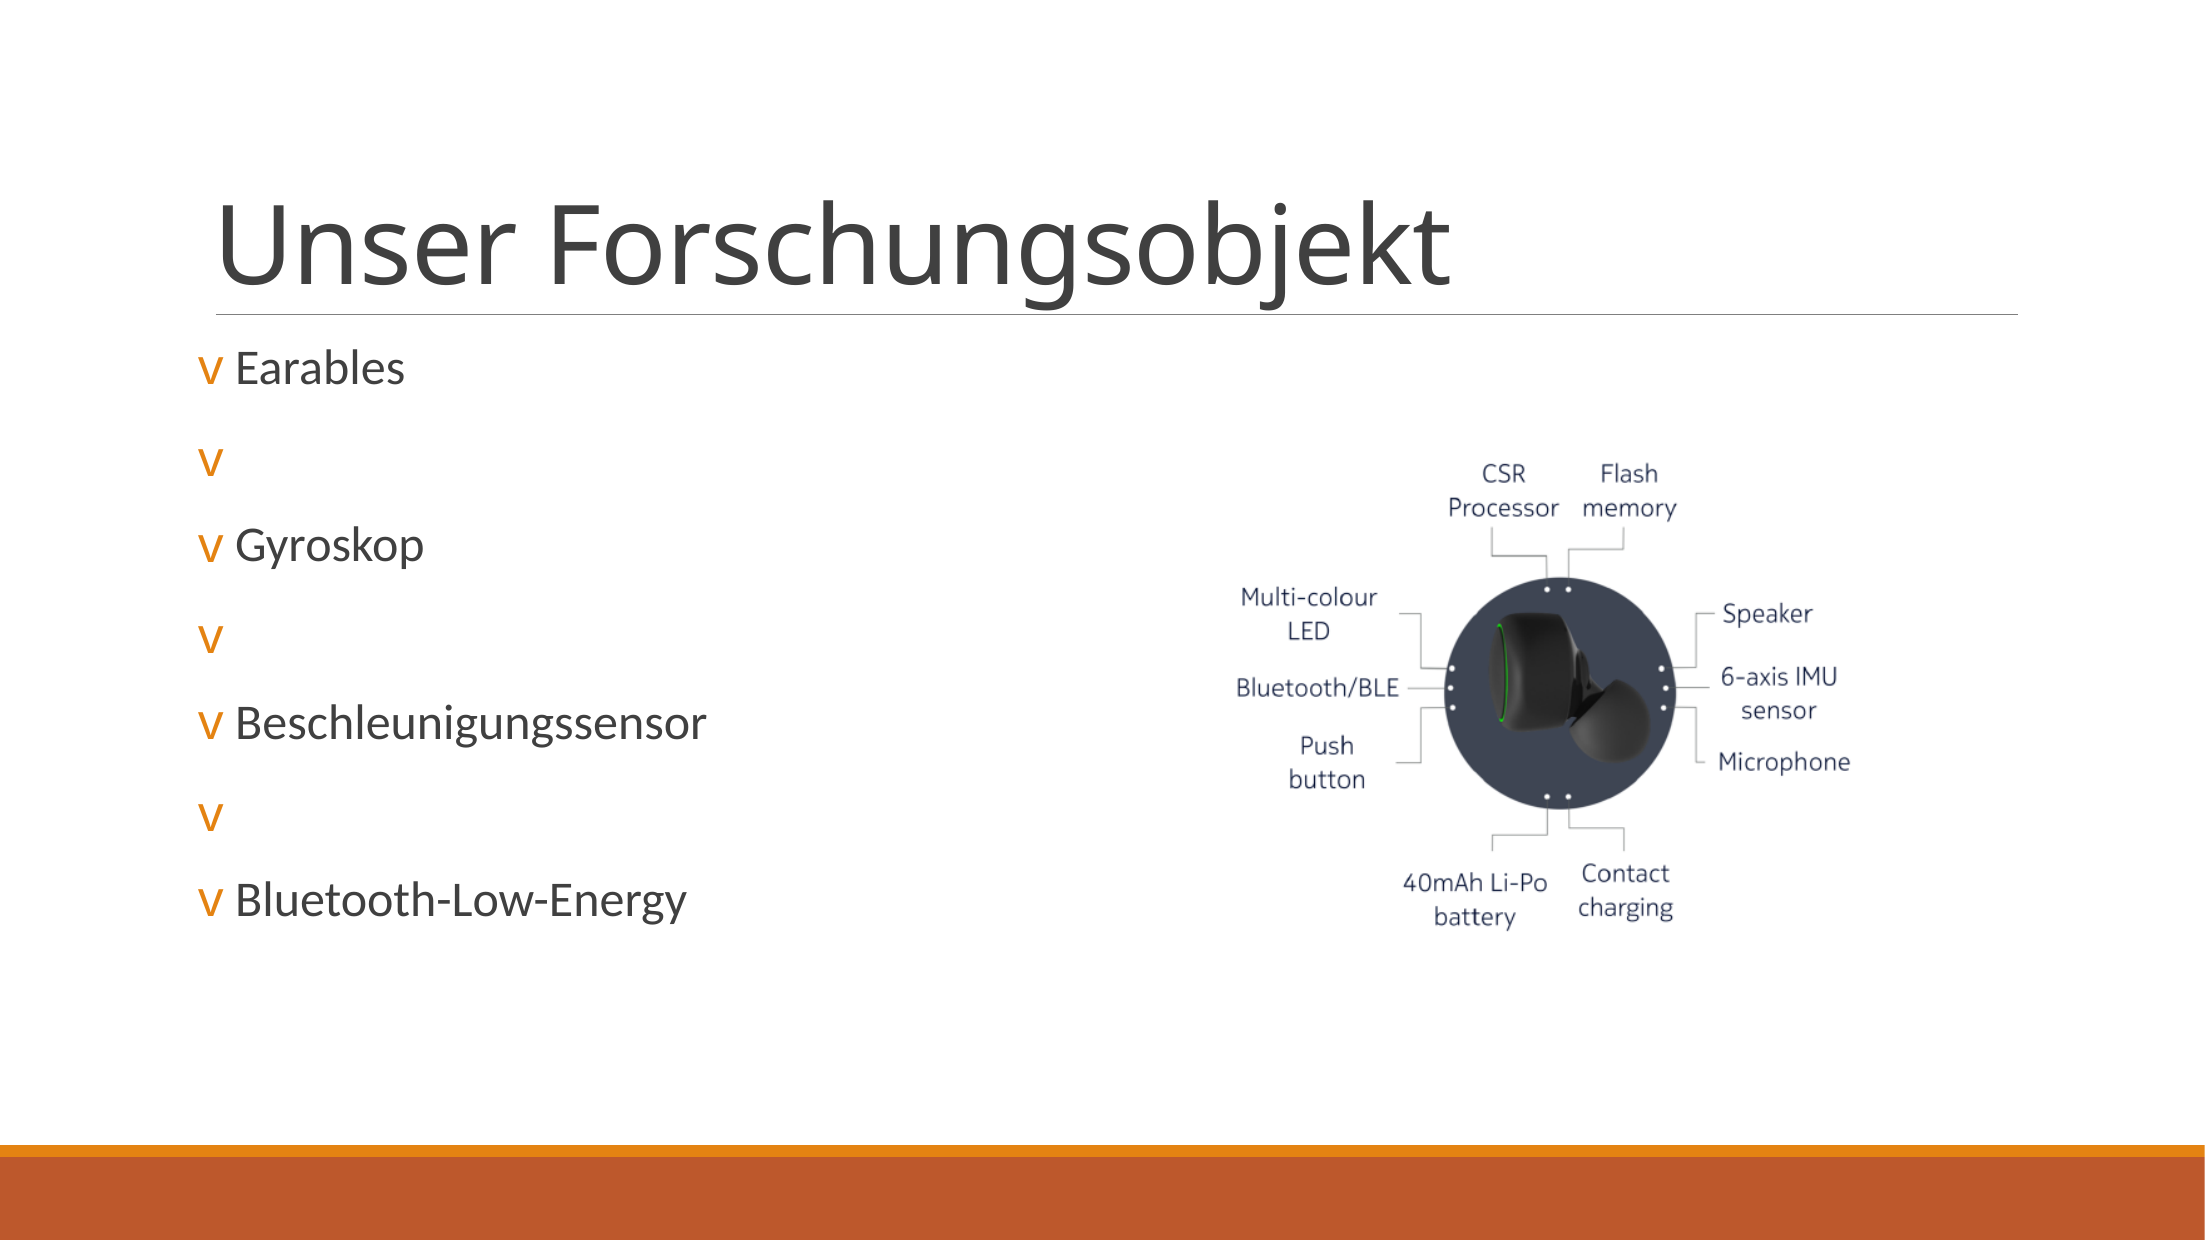

# Unser Forschungsobjekt
 Earables
 Gyroskop
 Beschleunigungssensor
 Bluetooth-Low-Energy